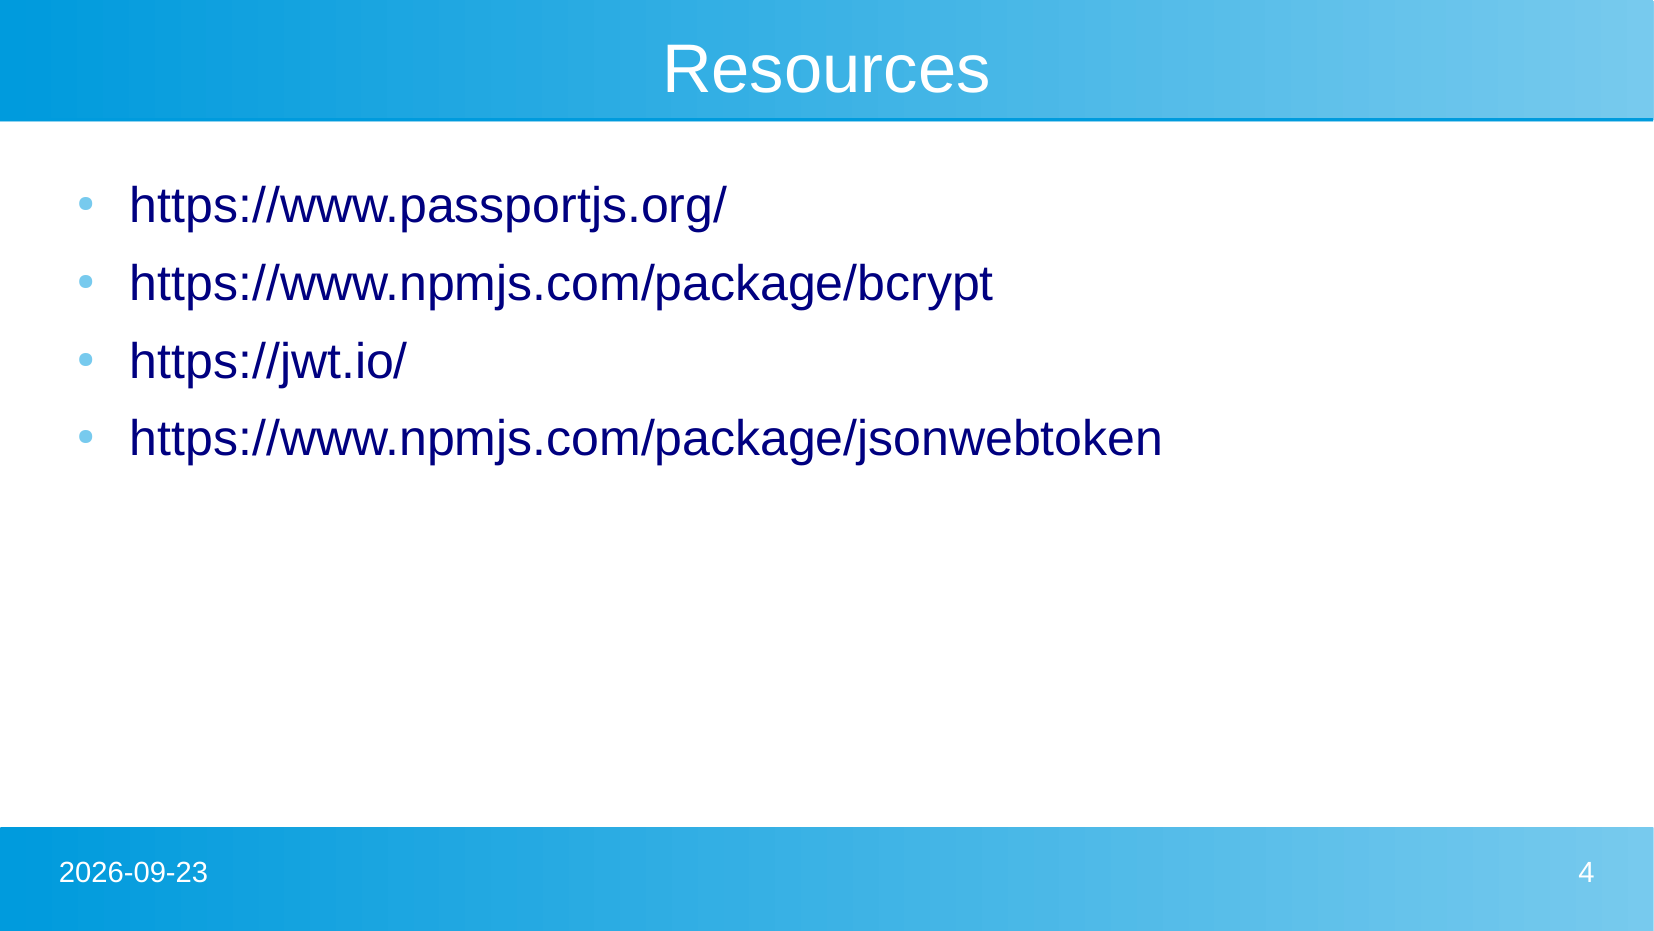

# Resources
https://www.passportjs.org/
https://www.npmjs.com/package/bcrypt
https://jwt.io/
https://www.npmjs.com/package/jsonwebtoken
4